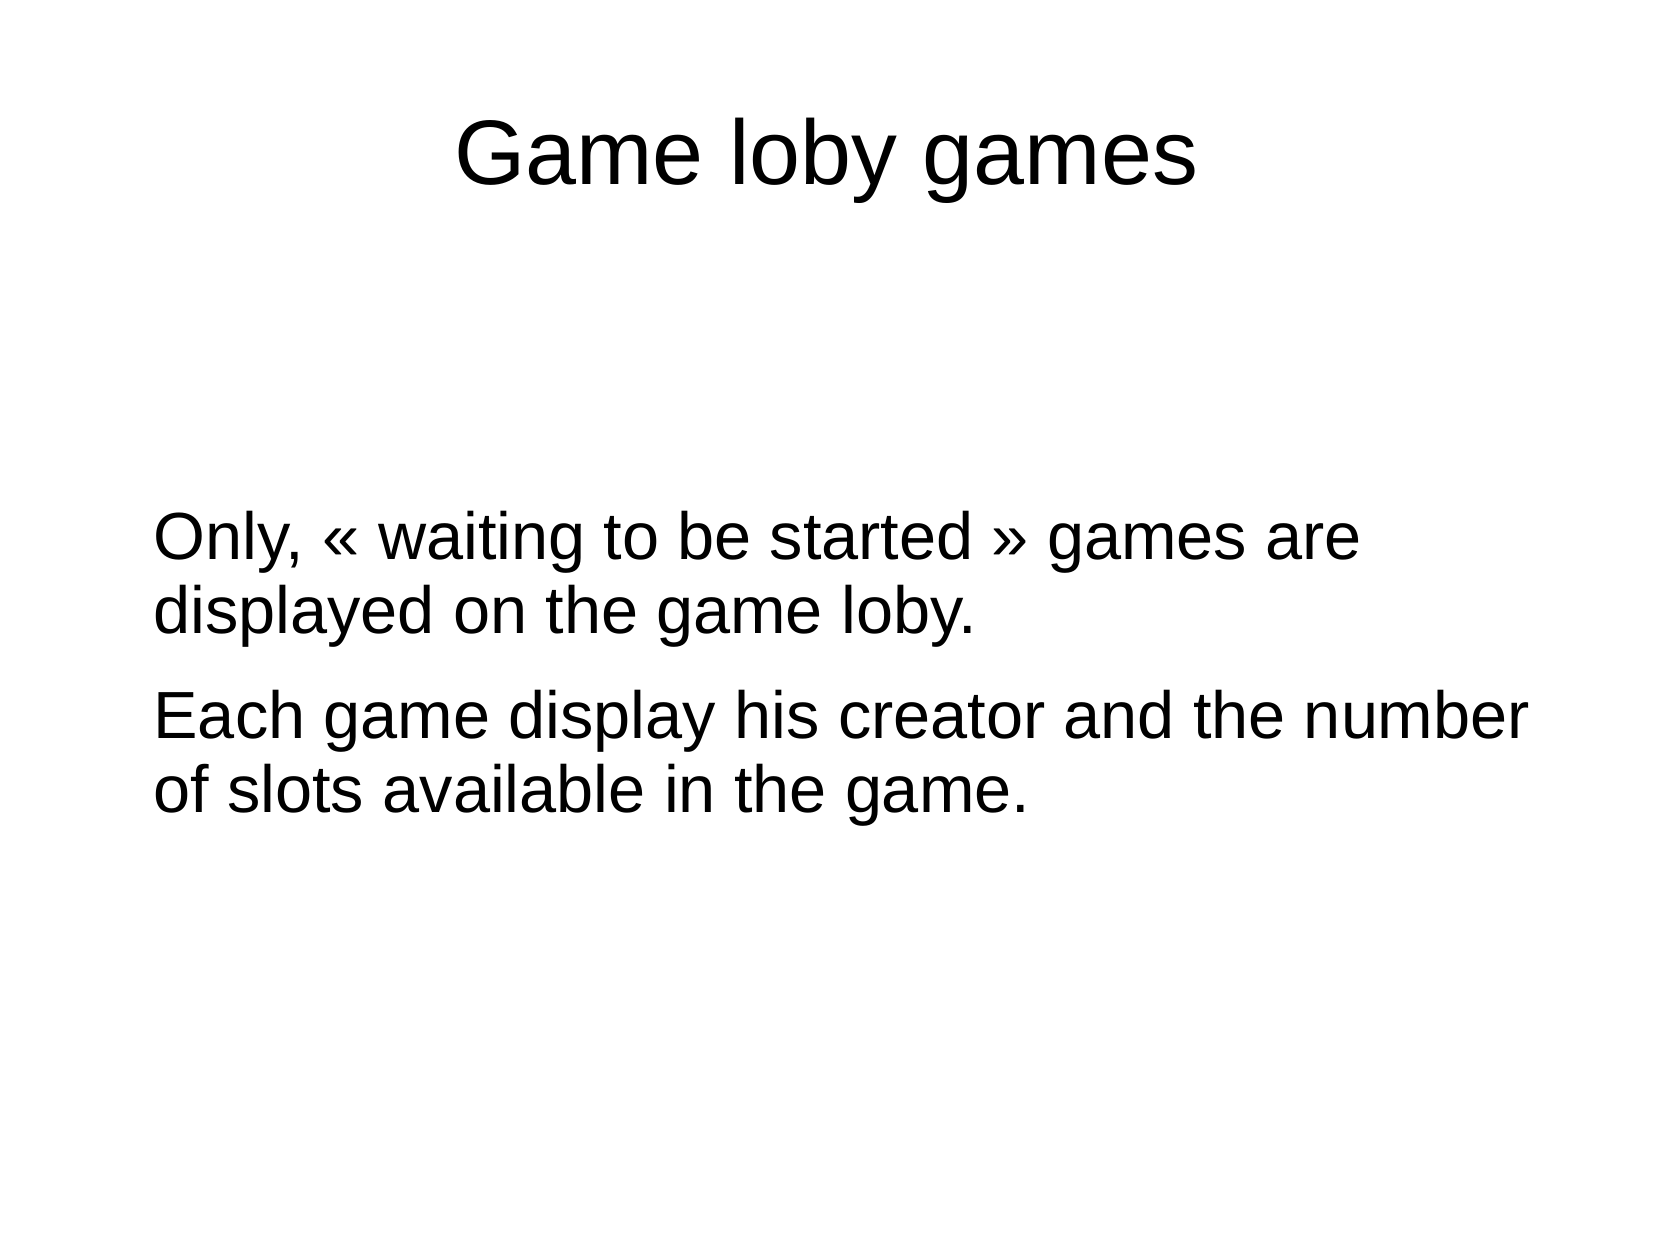

# Game loby games
Only, « waiting to be started » games are displayed on the game loby.
Each game display his creator and the number of slots available in the game.